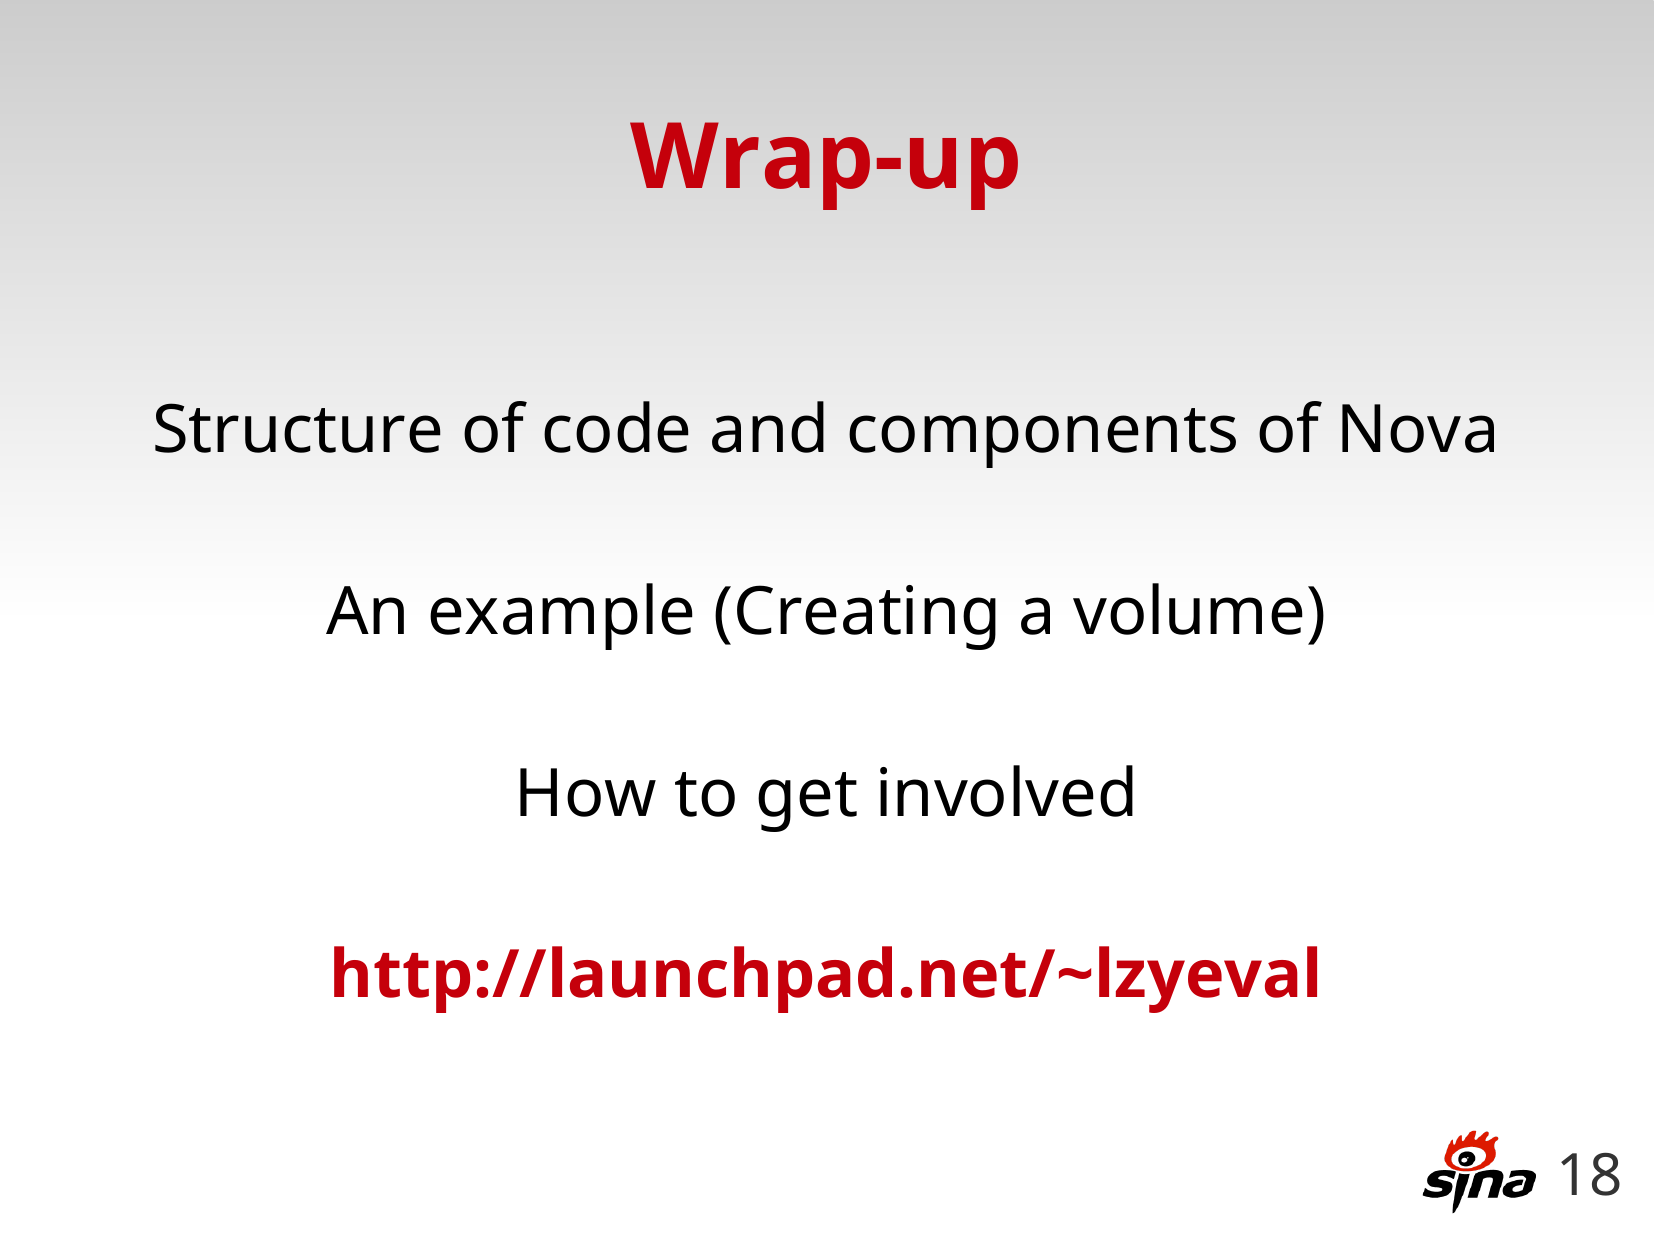

# Wrap-up
Structure of code and components of Nova
An example (Creating a volume)
How to get involved
http://launchpad.net/~lzyeval
18